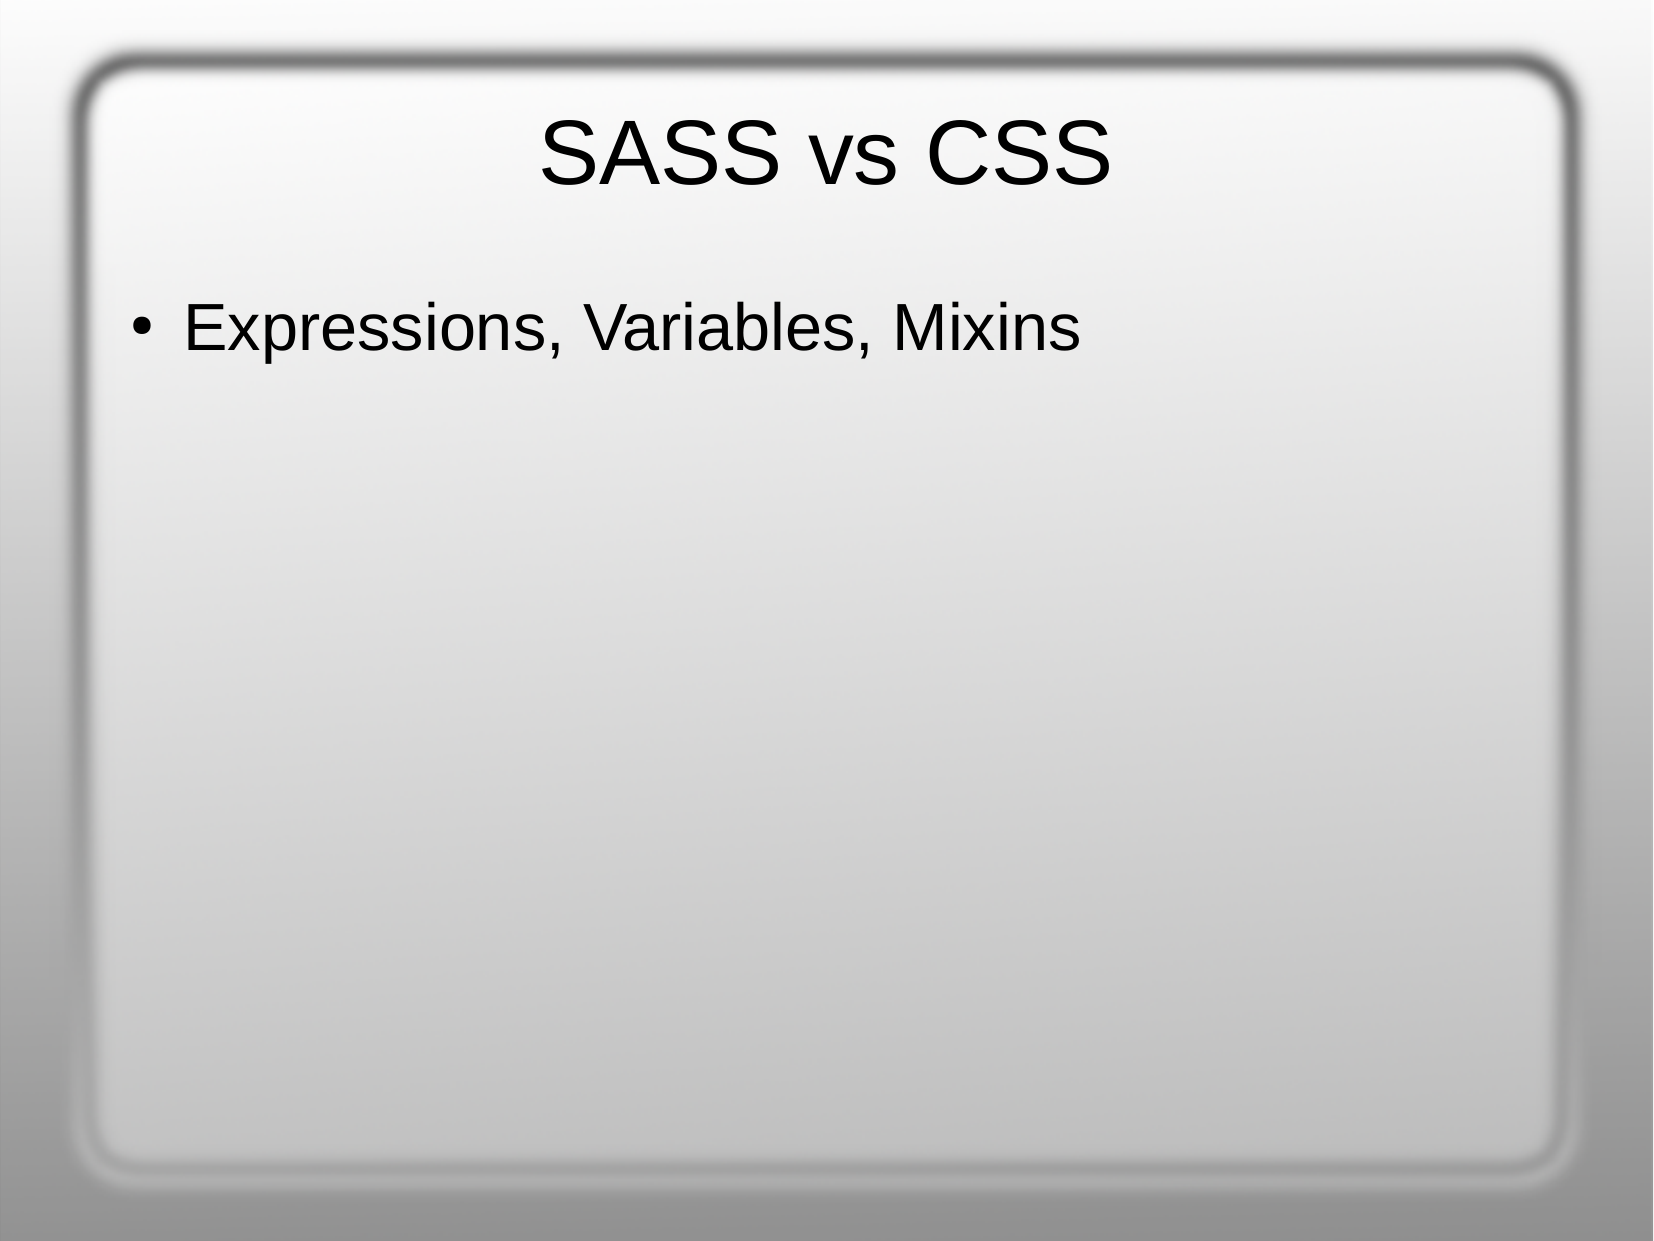

# SASS vs CSS
Expressions, Variables, Mixins